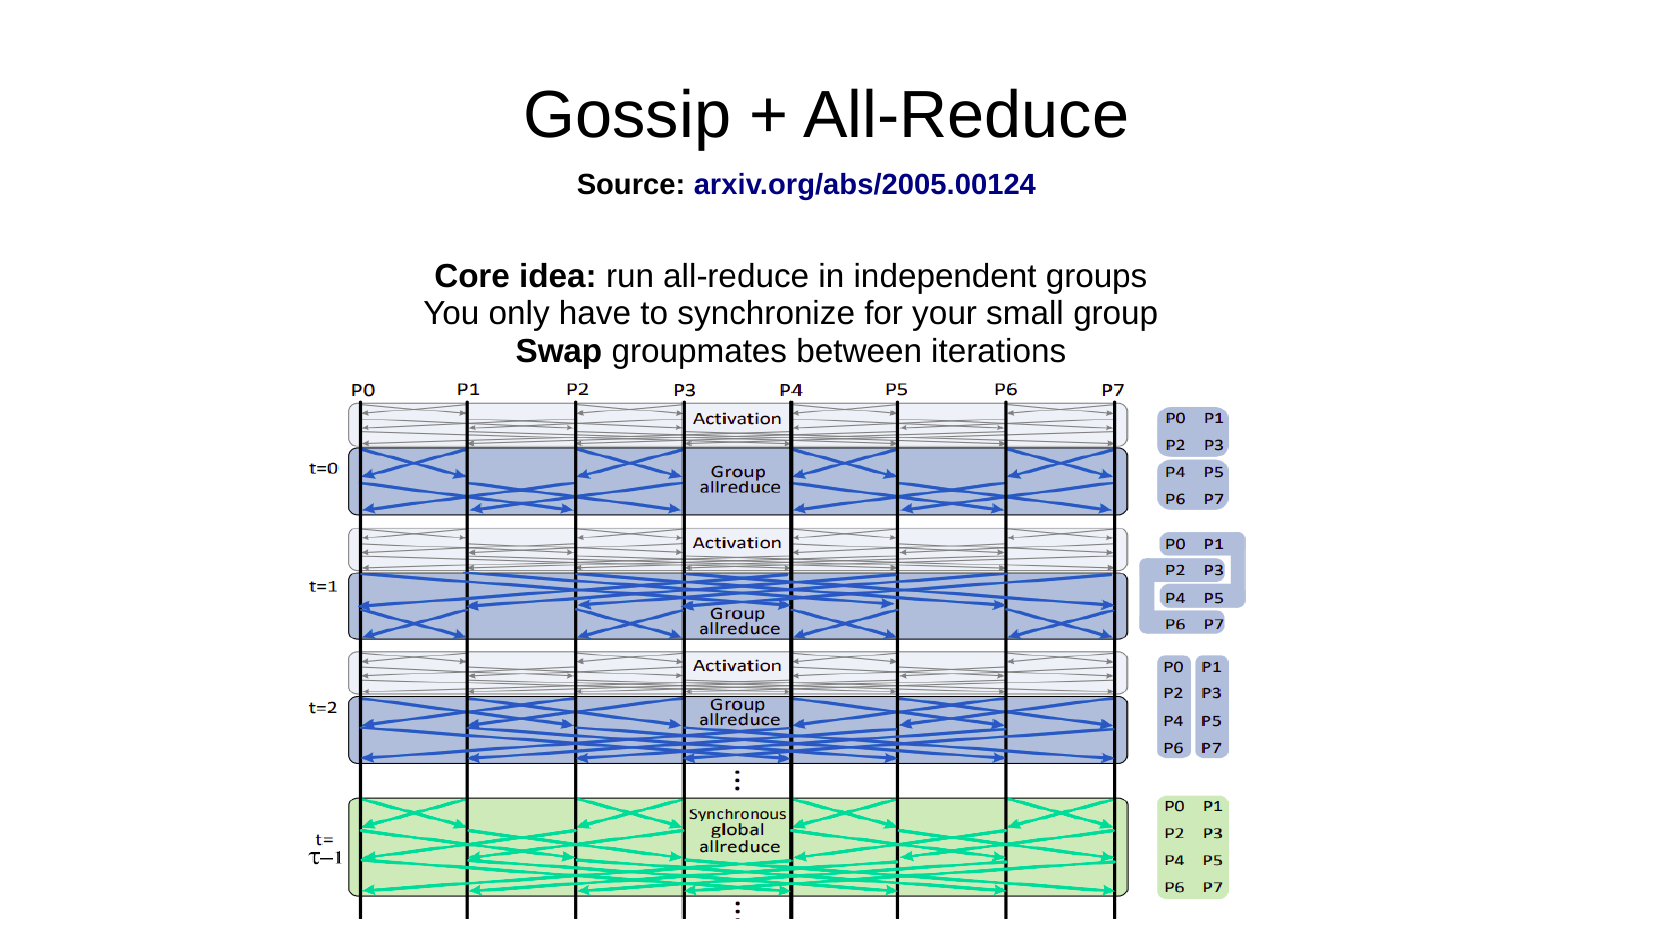

# Gossip + All-Reduce
Source: arxiv.org/abs/2005.00124
Core idea: run all-reduce in independent groups
You only have to synchronize for your small group
Swap groupmates between iterations